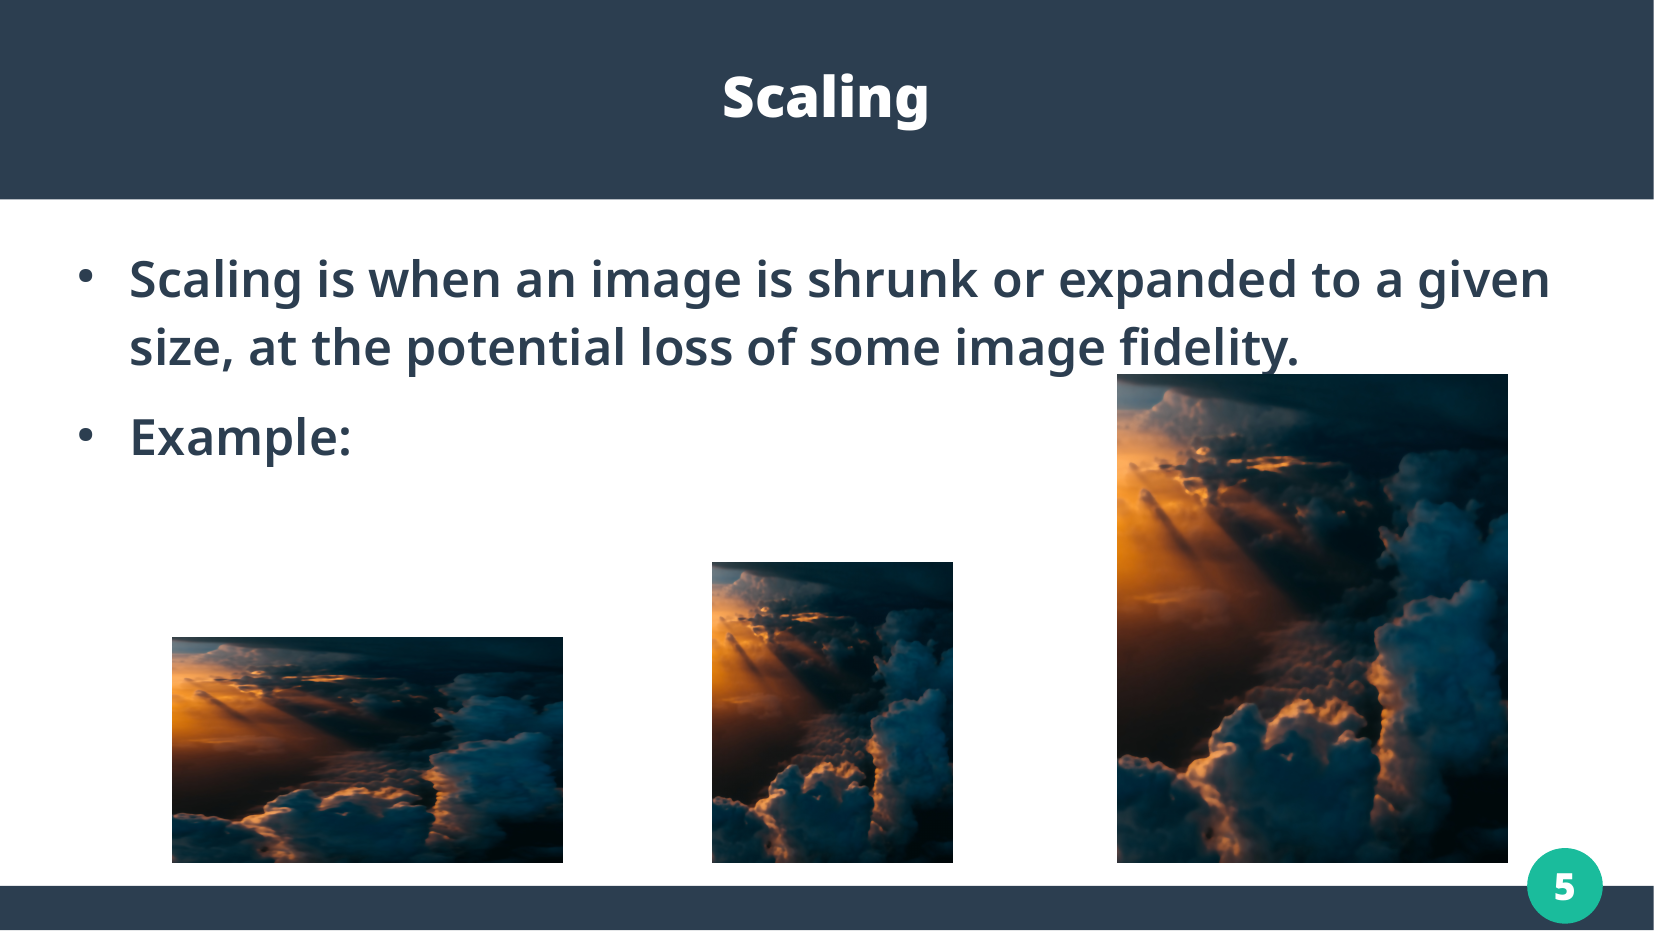

# Scaling
Scaling is when an image is shrunk or expanded to a given size, at the potential loss of some image fidelity.
Example: